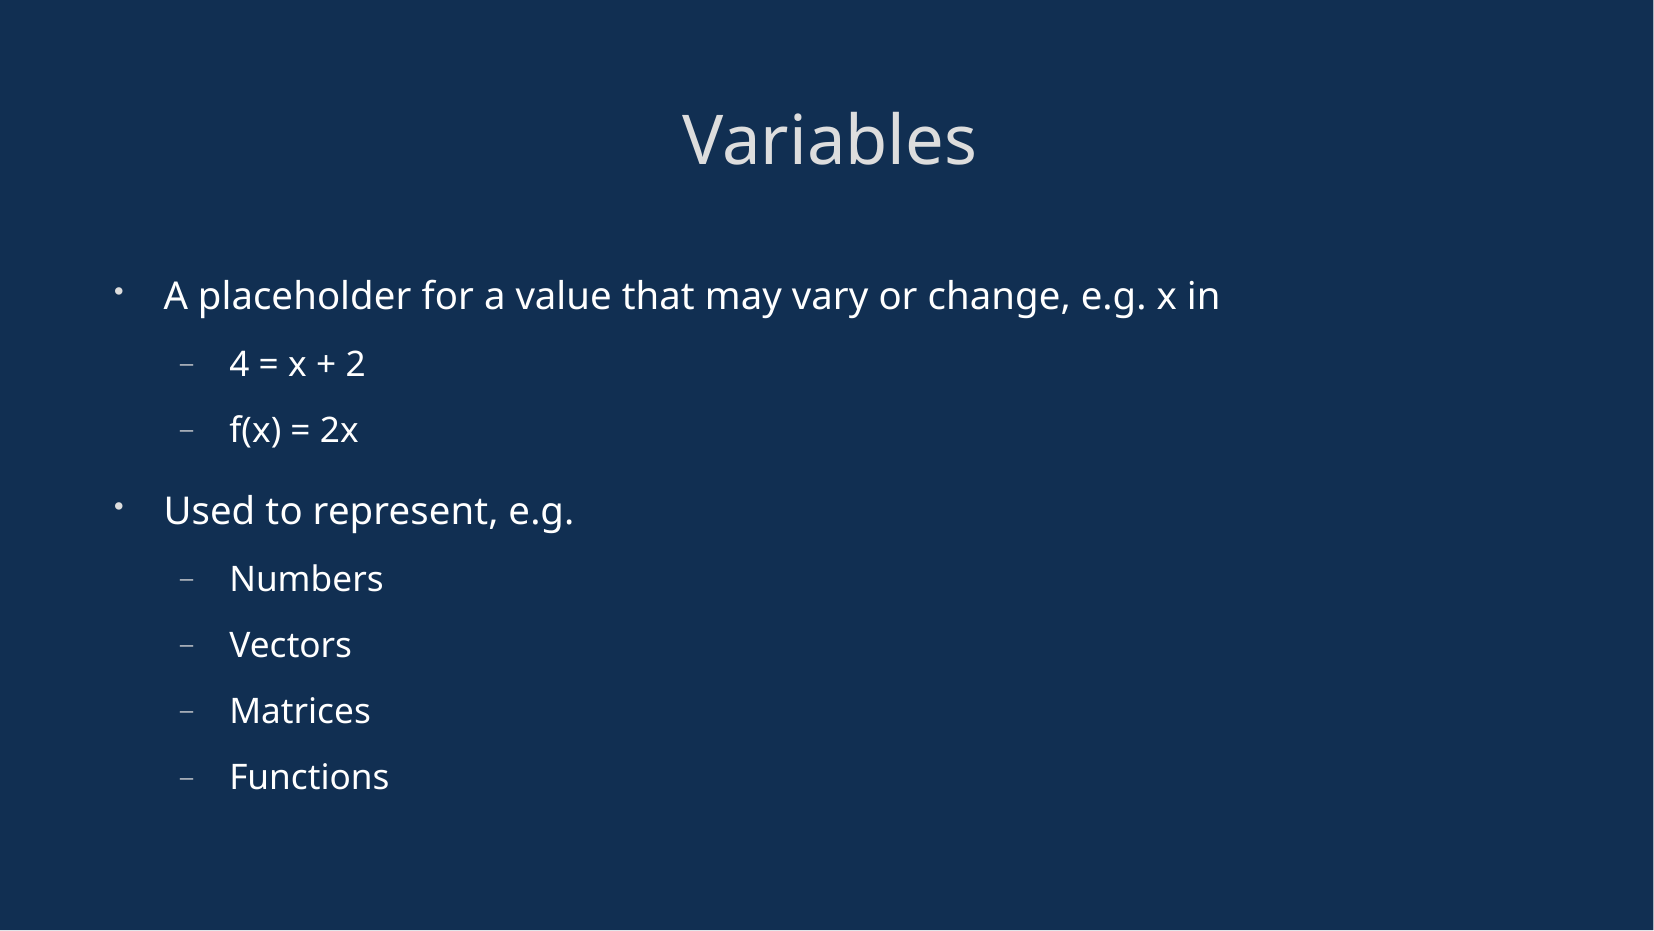

# Variables
A placeholder for a value that may vary or change, e.g. x in
4 = x + 2
f(x) = 2x
Used to represent, e.g.
Numbers
Vectors
Matrices
Functions